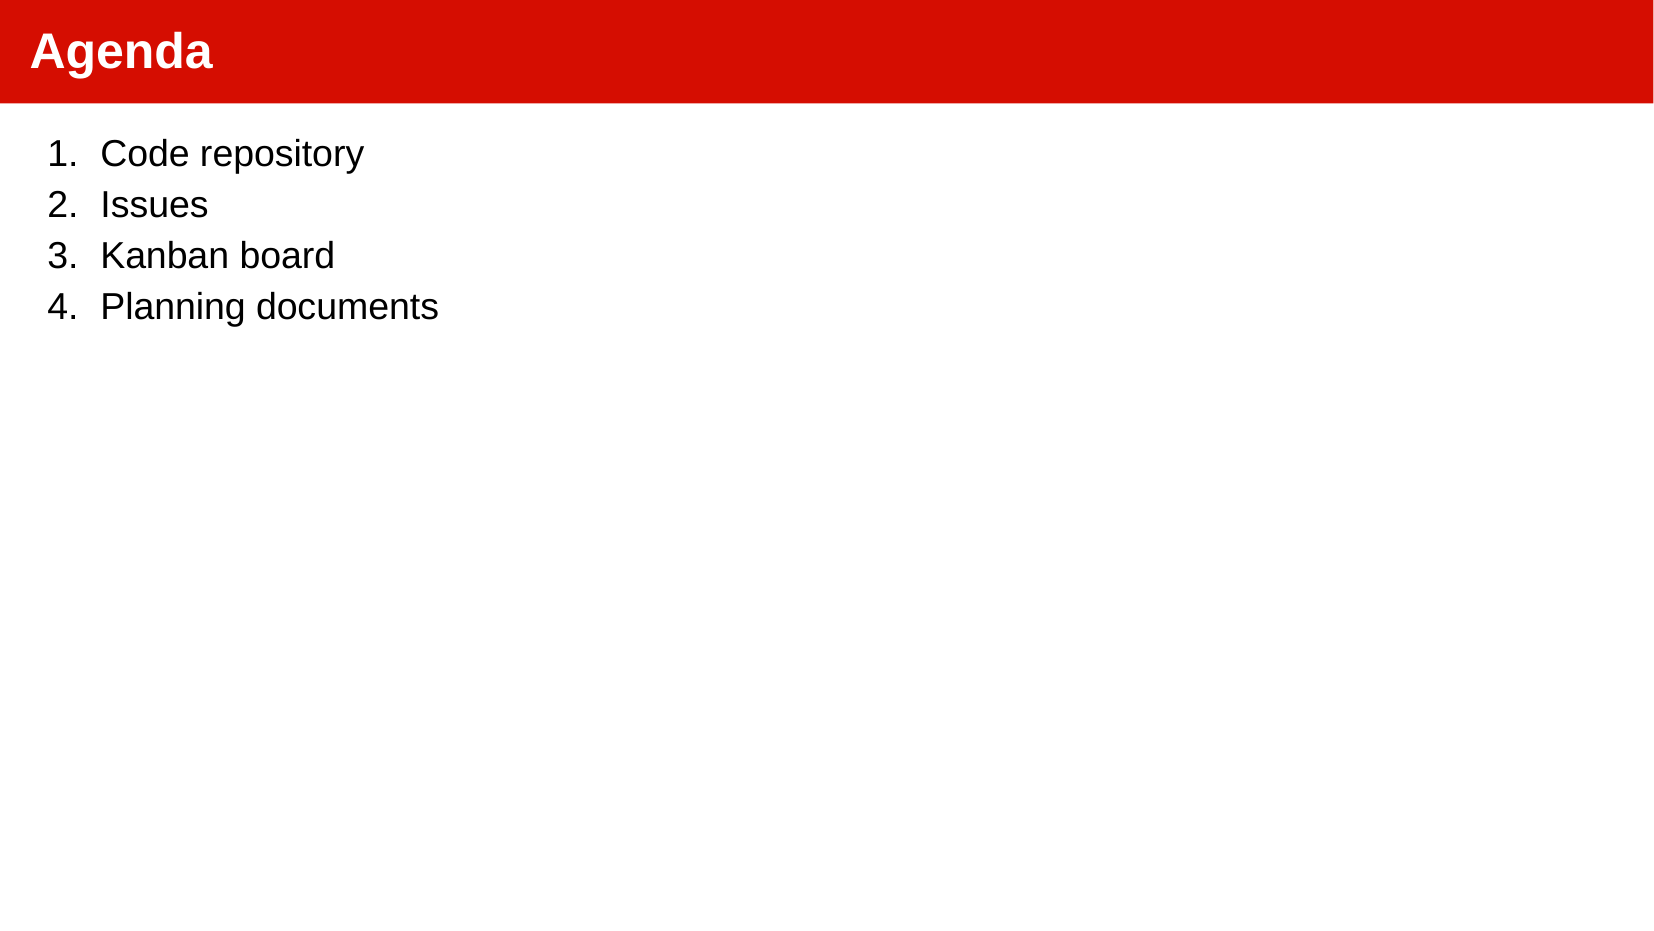

# Agenda
Code repository
Issues
Kanban board
Planning documents